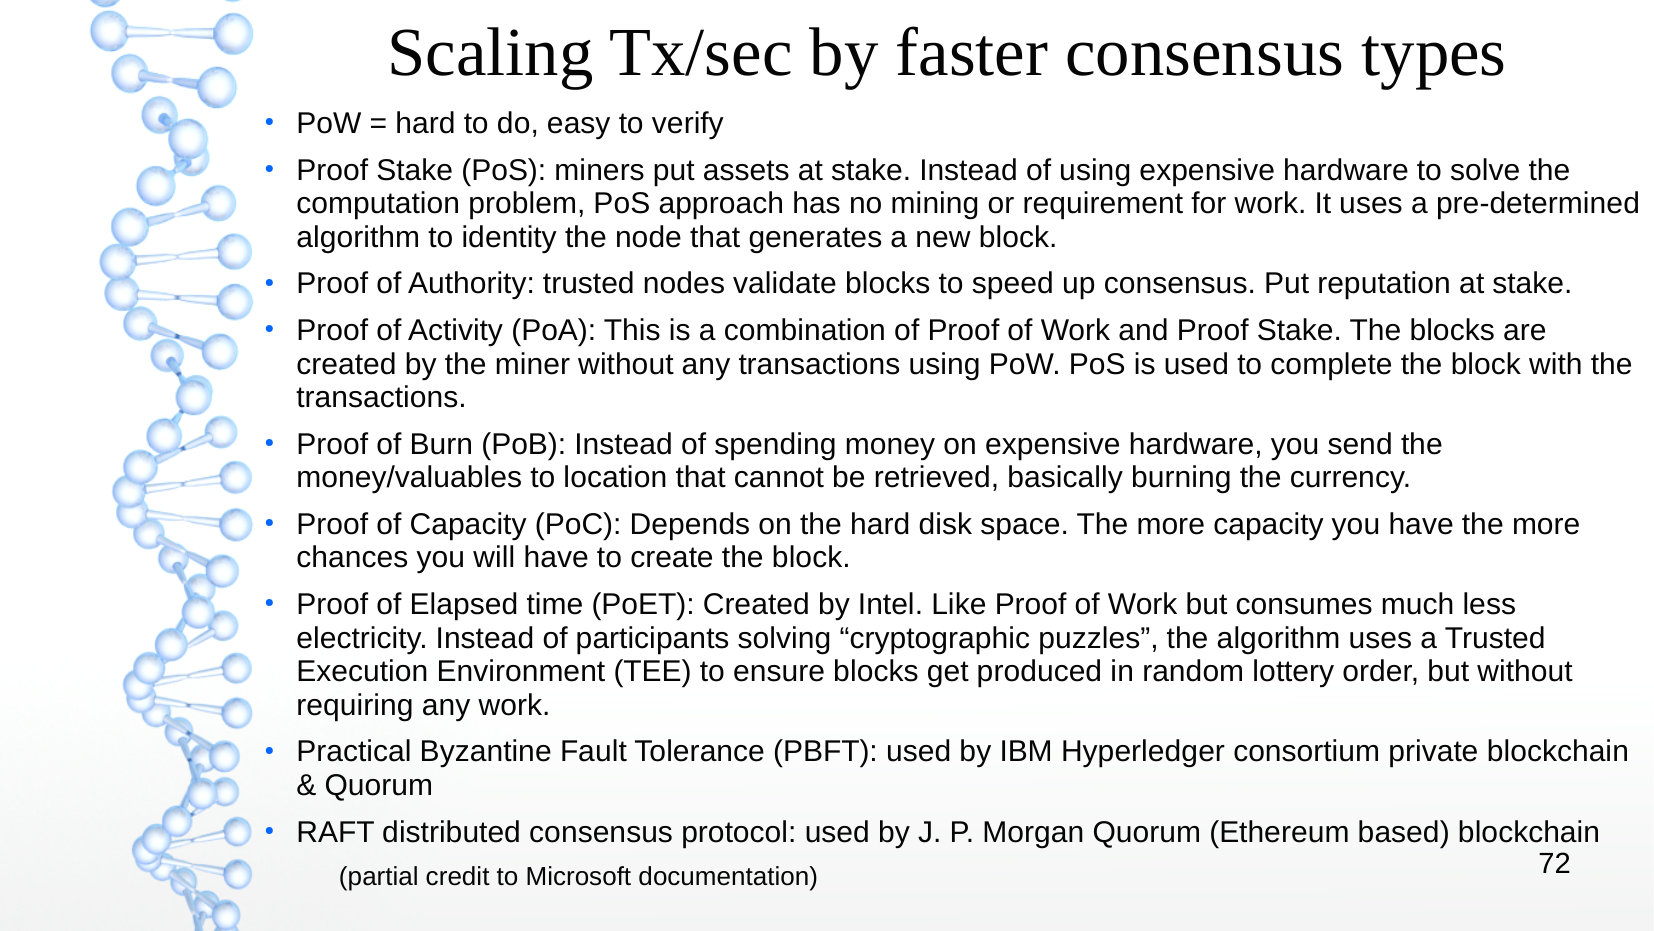

# Scaling Tx/sec by faster consensus types
PoW = hard to do, easy to verify
Proof Stake (PoS): miners put assets at stake. Instead of using expensive hardware to solve the computation problem, PoS approach has no mining or requirement for work. It uses a pre-determined algorithm to identity the node that generates a new block.
Proof of Authority: trusted nodes validate blocks to speed up consensus. Put reputation at stake.
Proof of Activity (PoA): This is a combination of Proof of Work and Proof Stake. The blocks are created by the miner without any transactions using PoW. PoS is used to complete the block with the transactions.
Proof of Burn (PoB): Instead of spending money on expensive hardware, you send the money/valuables to location that cannot be retrieved, basically burning the currency.
Proof of Capacity (PoC): Depends on the hard disk space. The more capacity you have the more chances you will have to create the block.
Proof of Elapsed time (PoET): Created by Intel. Like Proof of Work but consumes much less electricity. Instead of participants solving “cryptographic puzzles”, the algorithm uses a Trusted Execution Environment (TEE) to ensure blocks get produced in random lottery order, but without requiring any work.
Practical Byzantine Fault Tolerance (PBFT): used by IBM Hyperledger consortium private blockchain & Quorum
RAFT distributed consensus protocol: used by J. P. Morgan Quorum (Ethereum based) blockchain
(partial credit to Microsoft documentation)
72